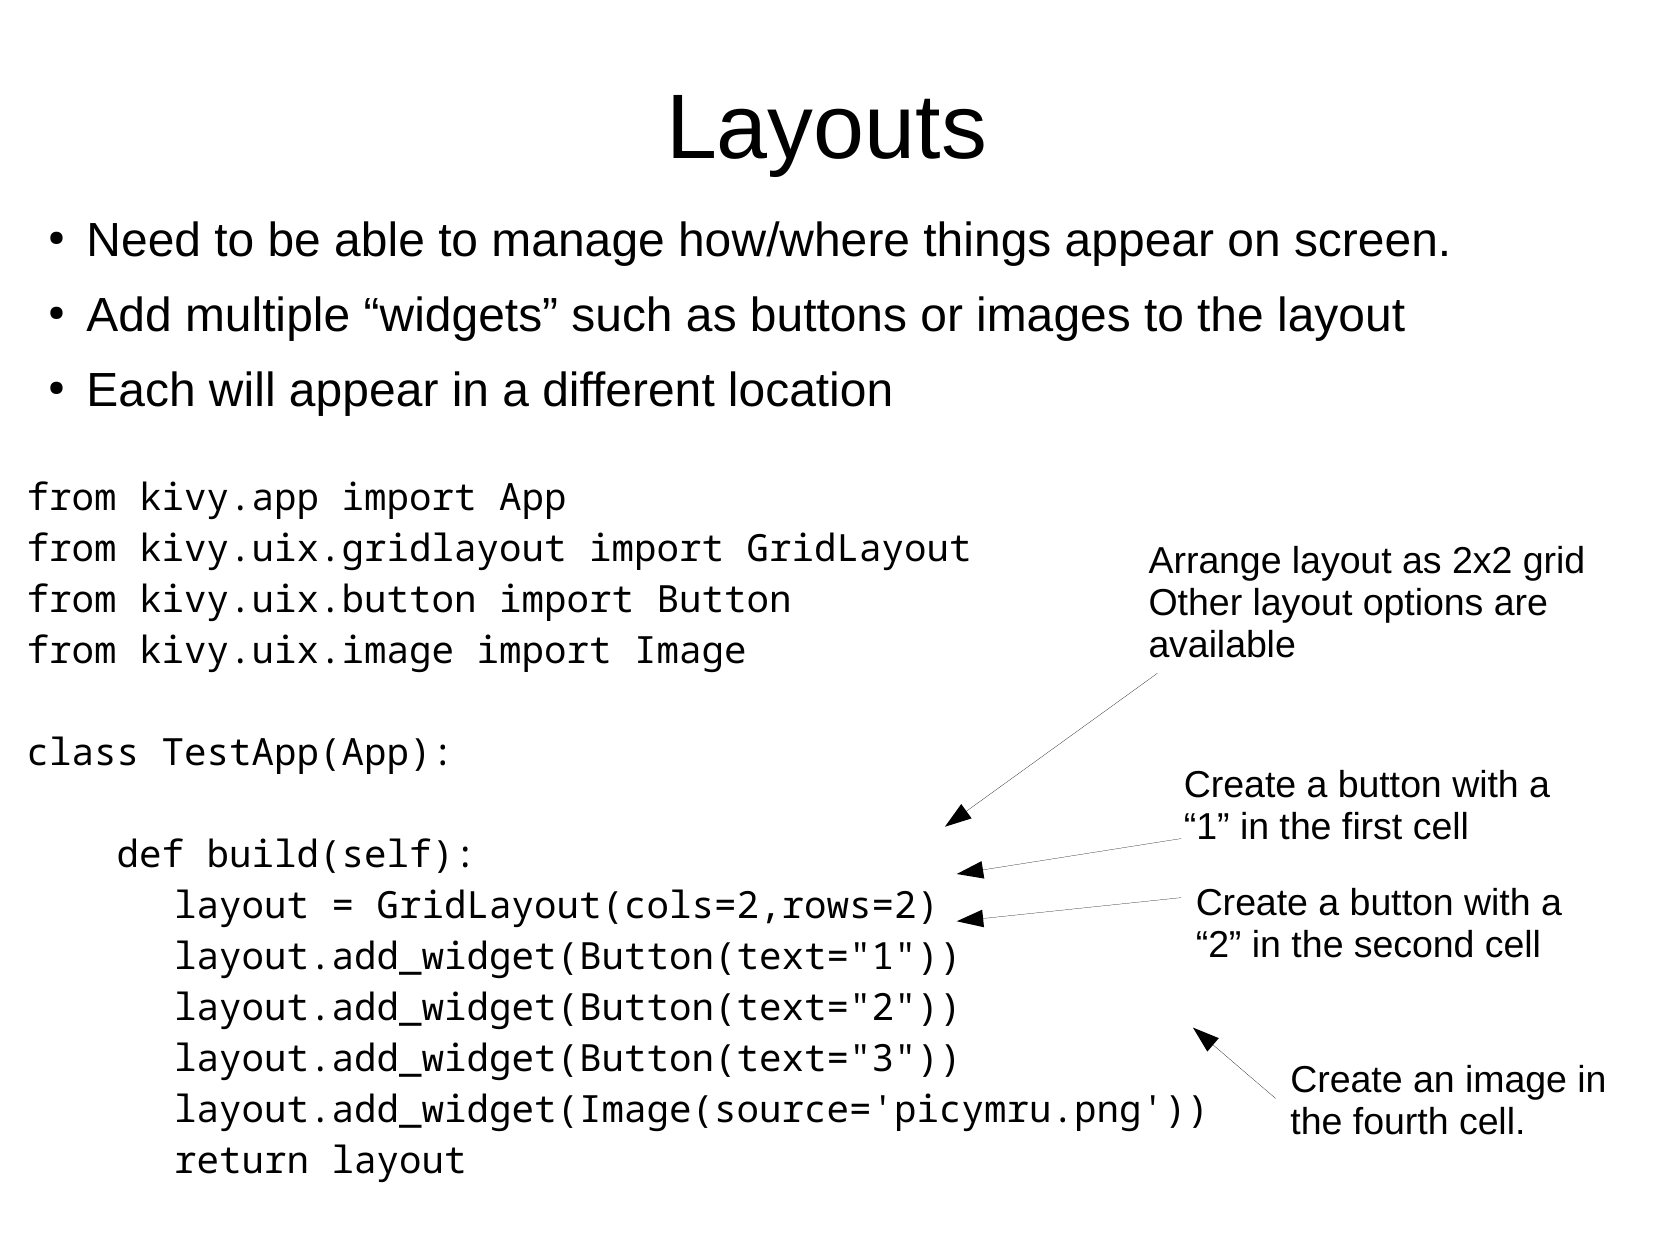

# Layouts
Need to be able to manage how/where things appear on screen.
Add multiple “widgets” such as buttons or images to the layout
Each will appear in a different location
from kivy.app import App
from kivy.uix.gridlayout import GridLayout
from kivy.uix.button import Button
from kivy.uix.image import Image
class TestApp(App):
 def build(self):
		layout = GridLayout(cols=2,rows=2)
		layout.add_widget(Button(text="1"))
		layout.add_widget(Button(text="2"))
		layout.add_widget(Button(text="3"))
		layout.add_widget(Image(source='picymru.png'))
		return layout
if __name__ == '__main__':
 TestApp().run()
Arrange layout as 2x2 grid
Other layout options are
available
Create a button with a “1” in the first cell
Create a button with a “2” in the second cell
Create an image in the fourth cell.